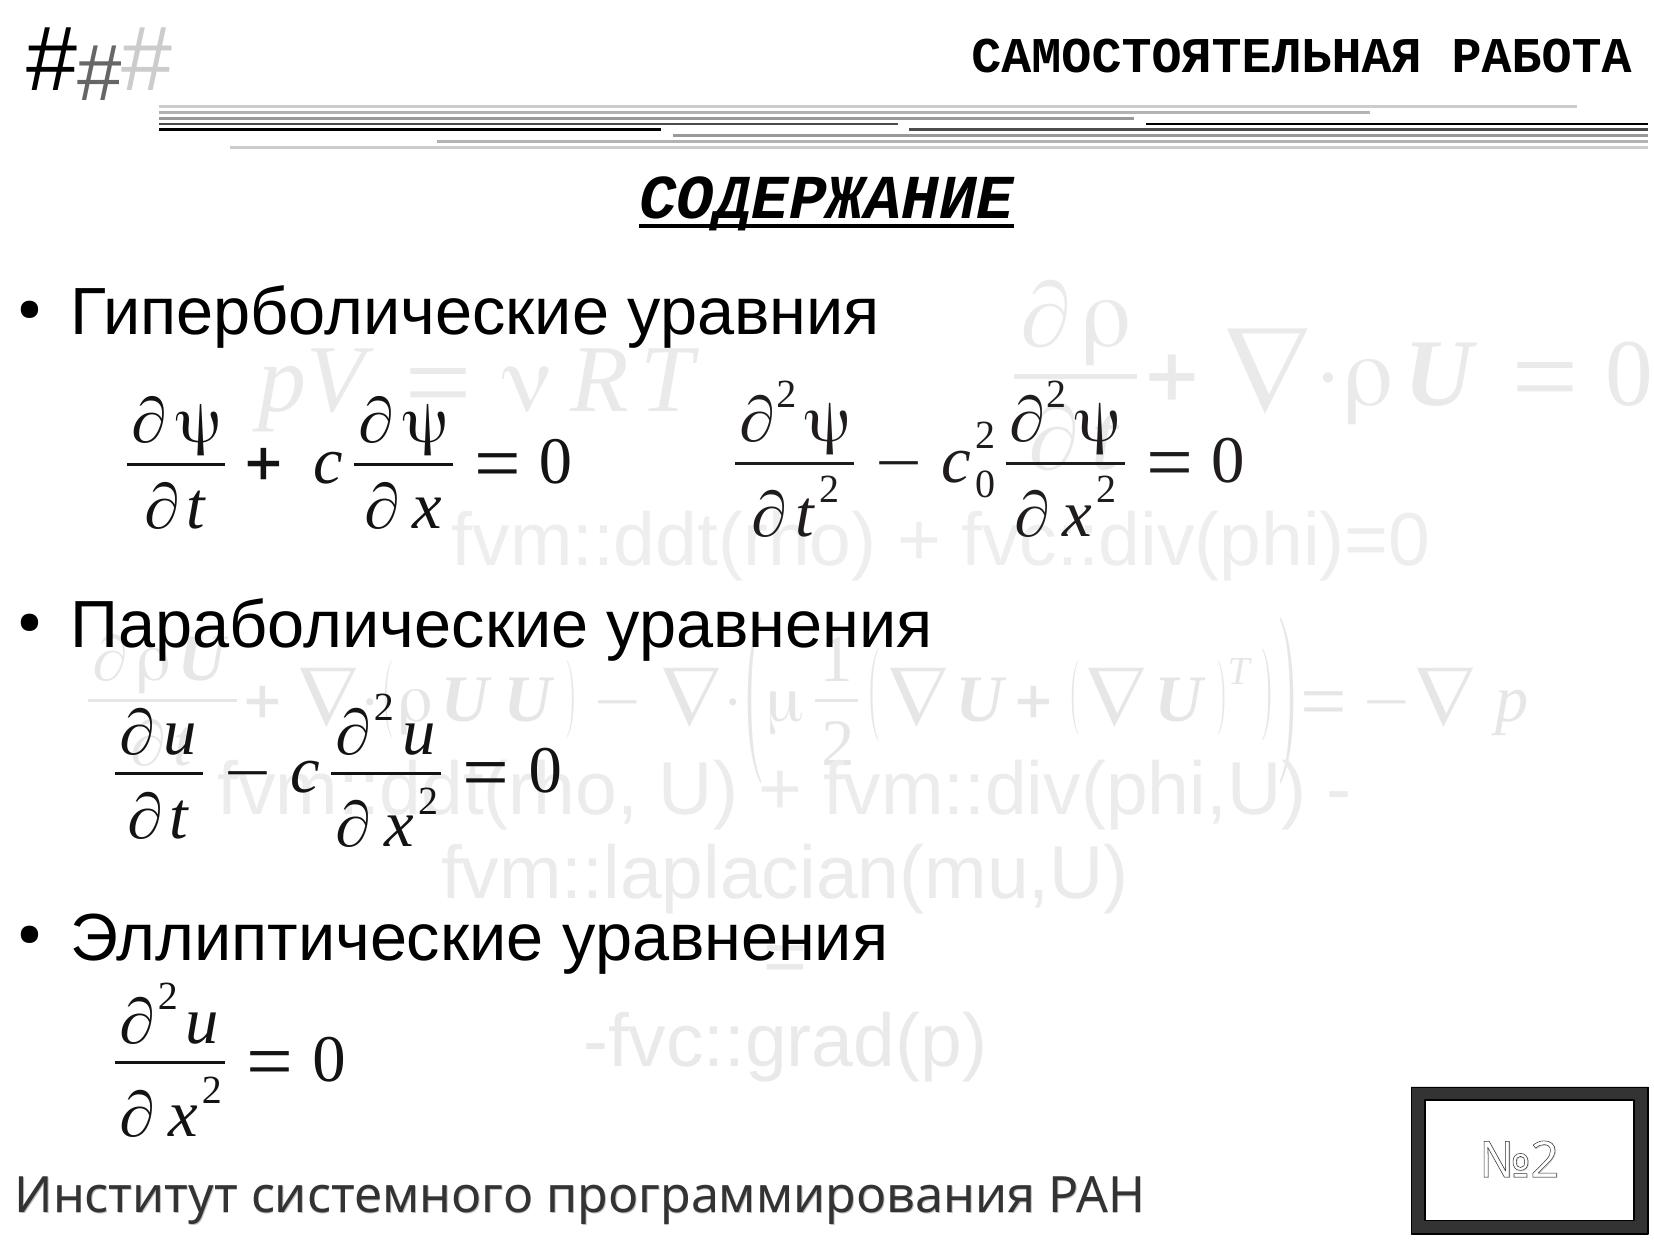

# СОДЕРЖАНИЕ
Гиперболические уравния
Параболические уравнения
Эллиптические уравнения